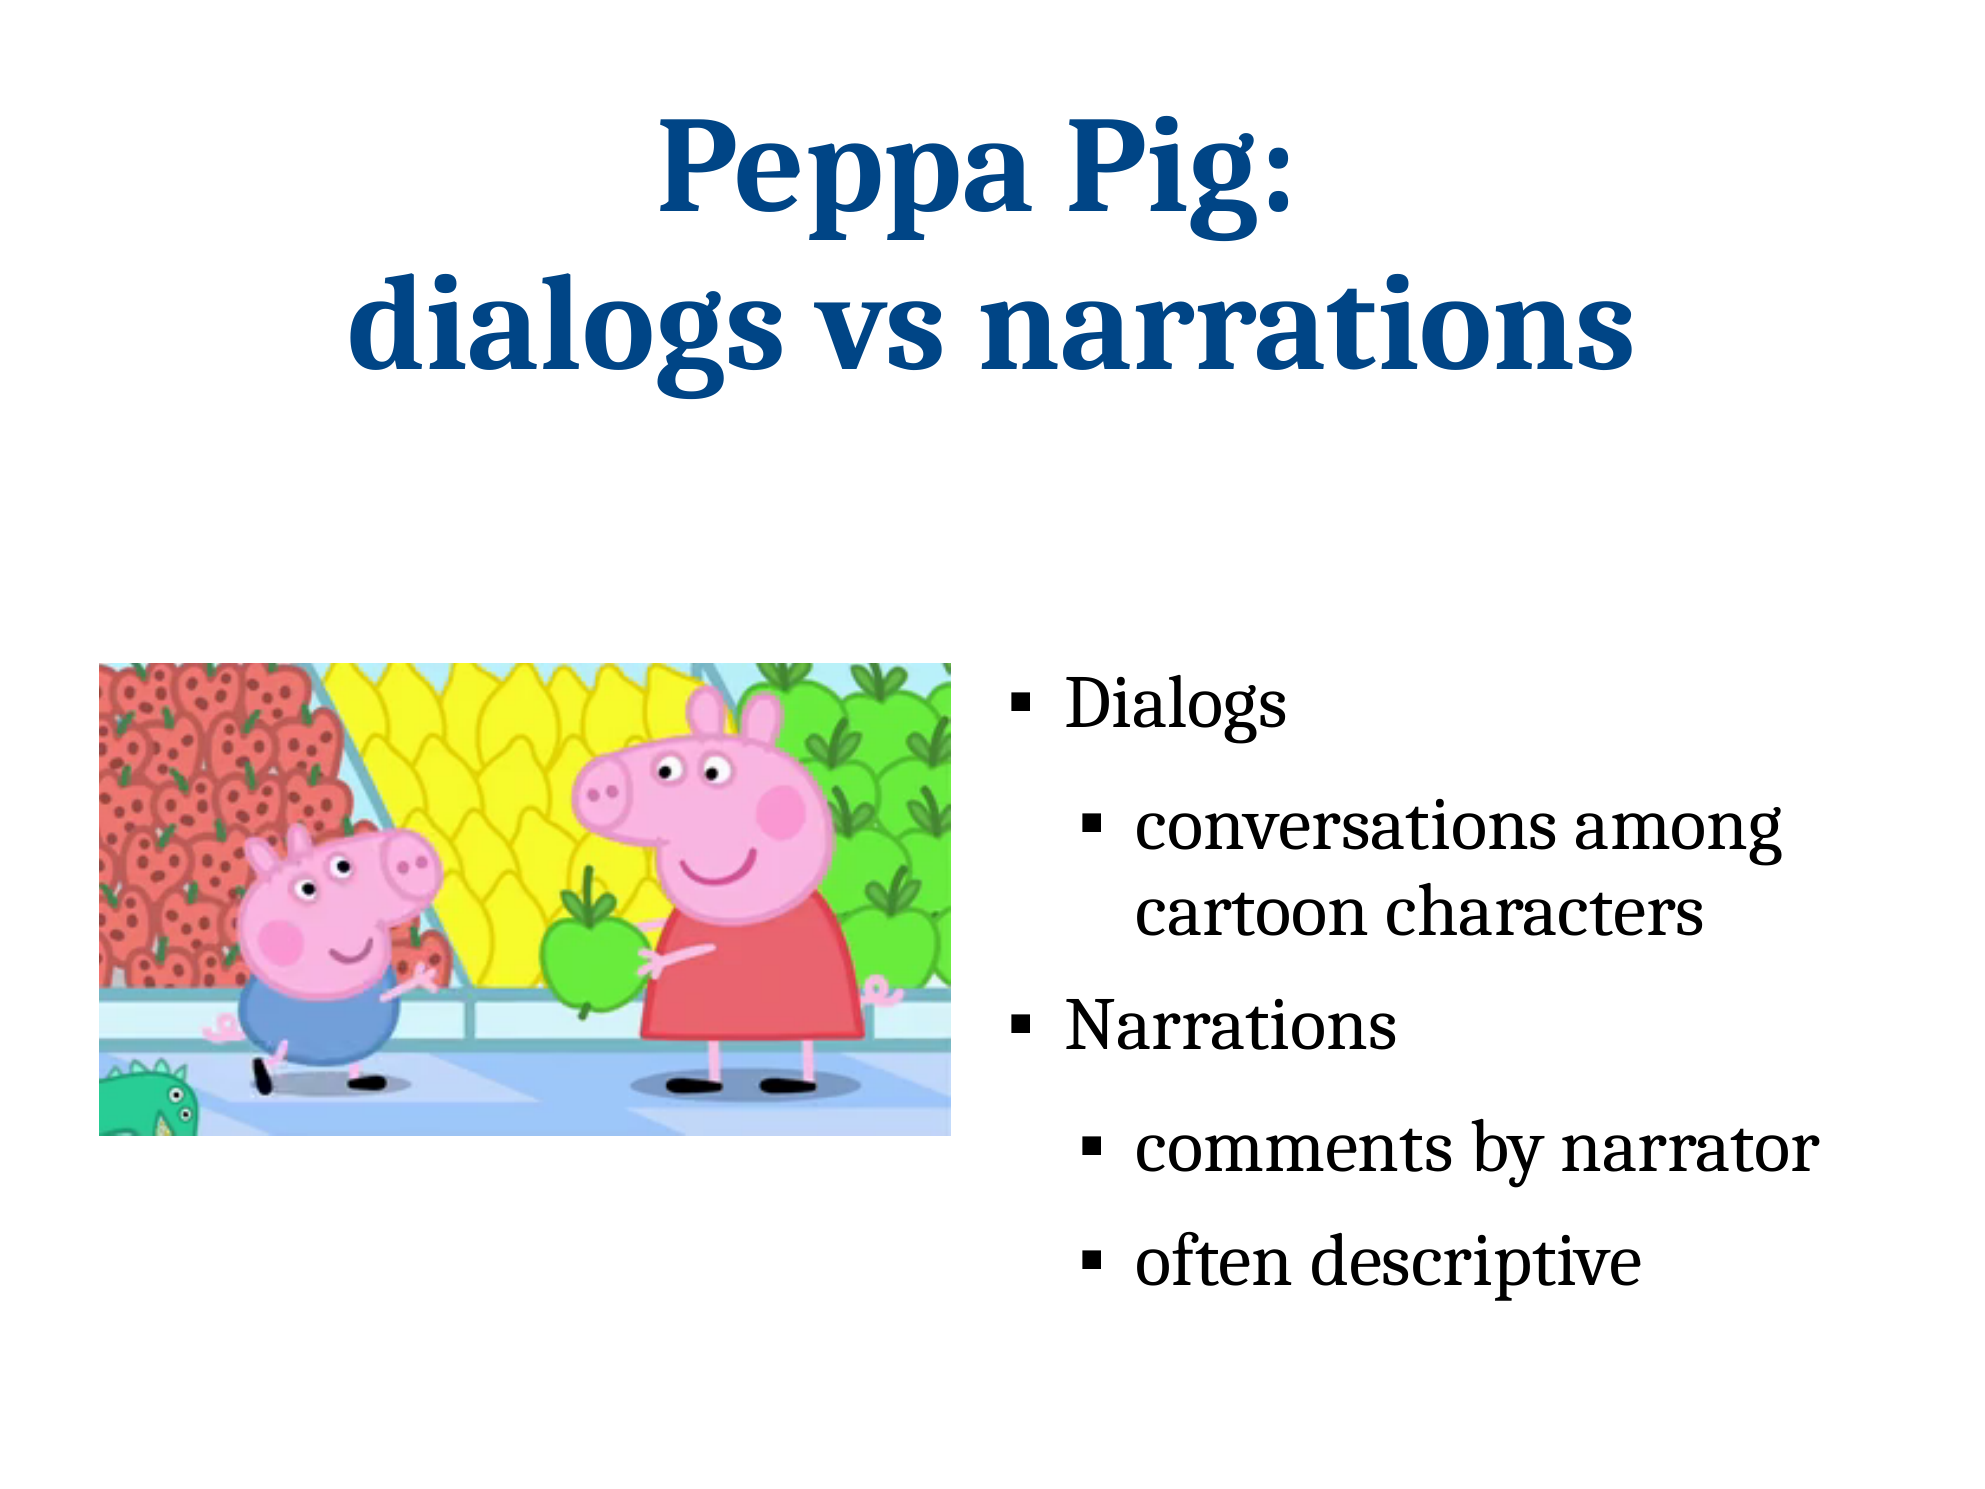

# Peppa Pig: dialogs vs narrations
Dialogs
conversations among cartoon characters
Narrations
comments by narrator
often descriptive